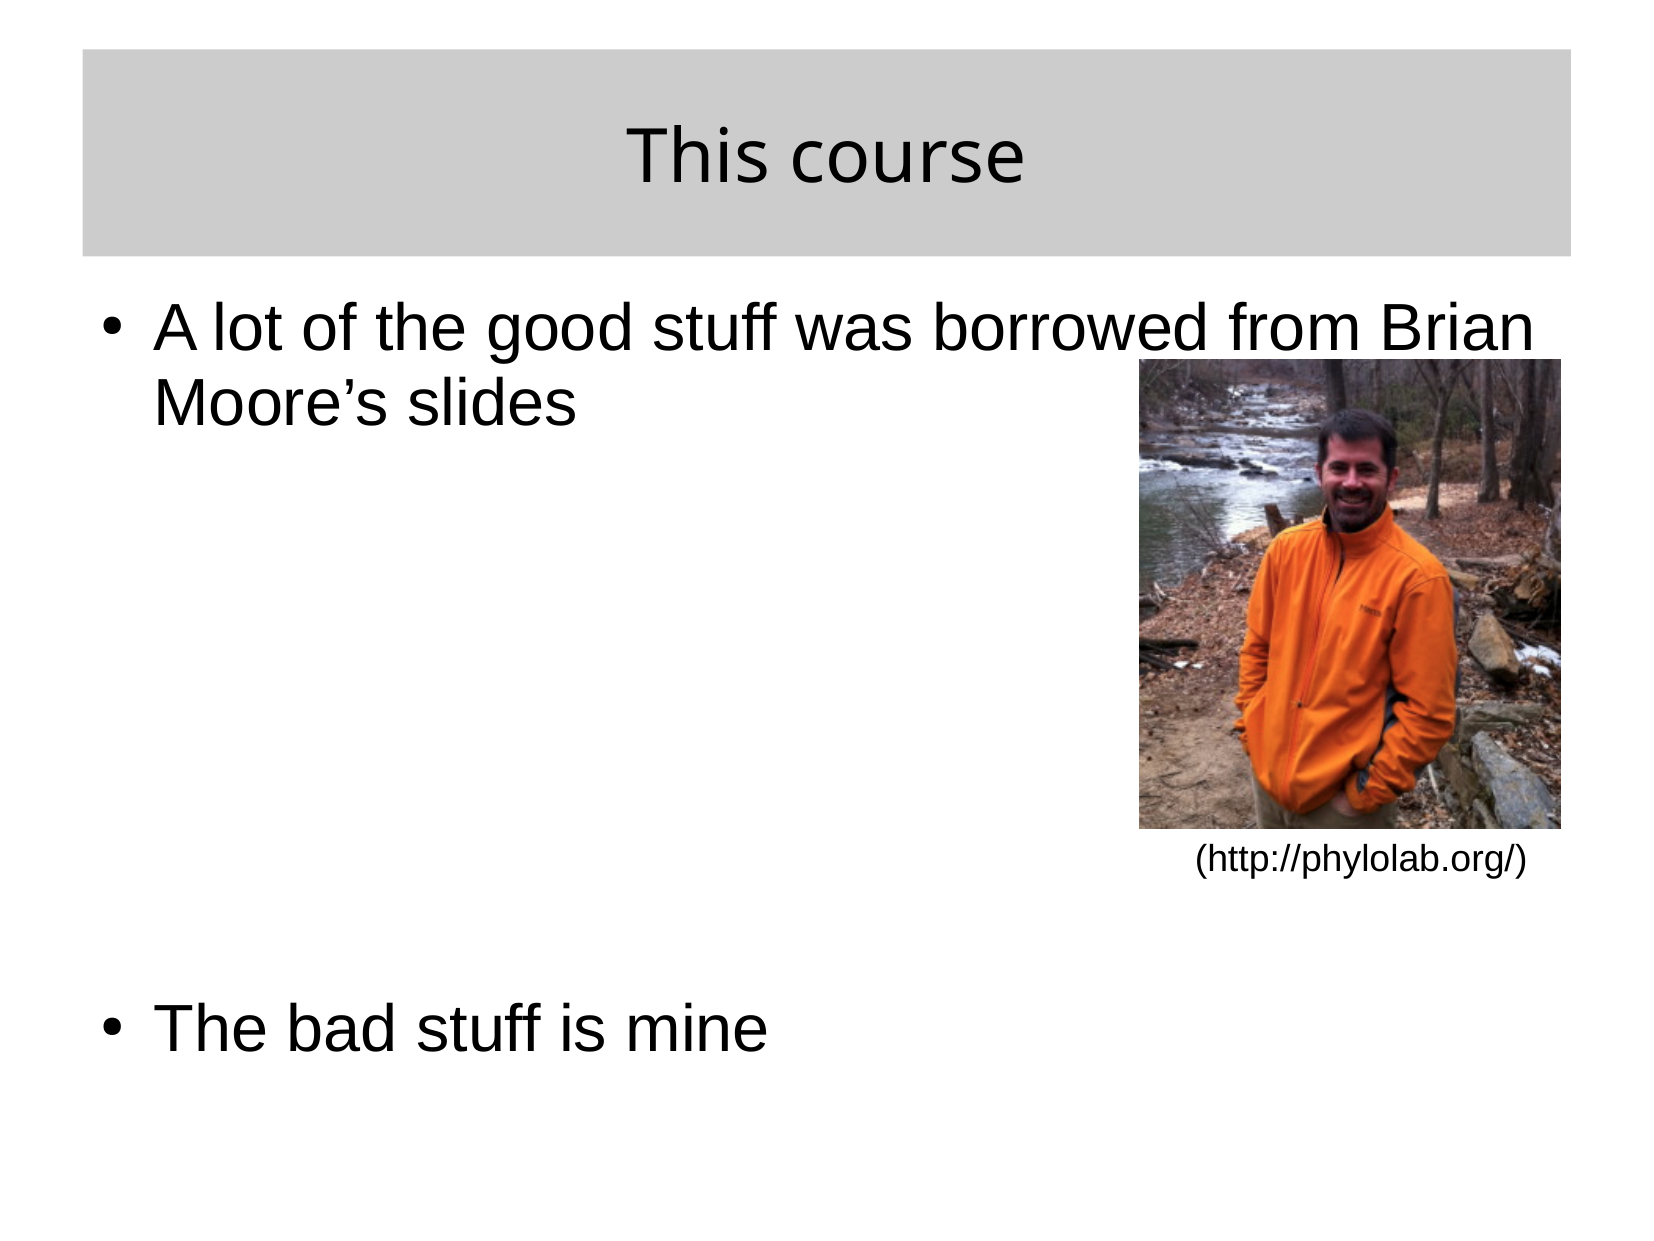

# This course
A lot of the good stuff was borrowed from Brian Moore’s slides
The bad stuff is mine
(http://phylolab.org/)